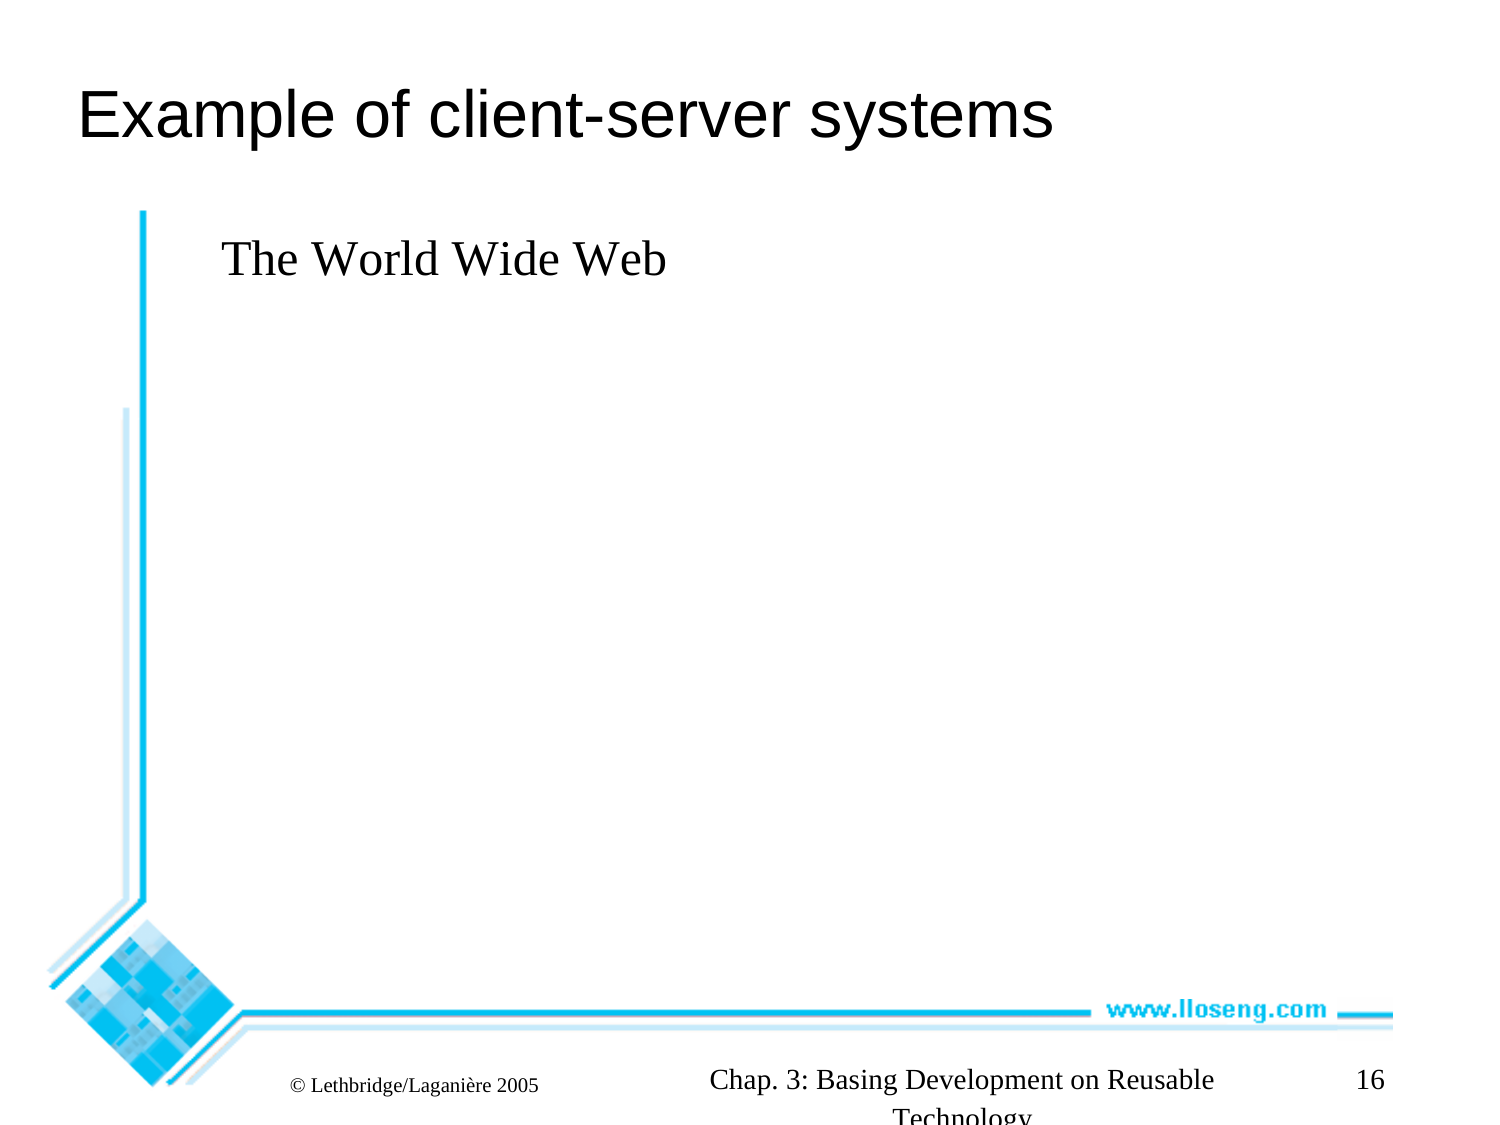

# Example of client-server systems
The World Wide Web
Chap. 3: Basing Development on Reusable Technology
© Lethbridge/Laganière 2005